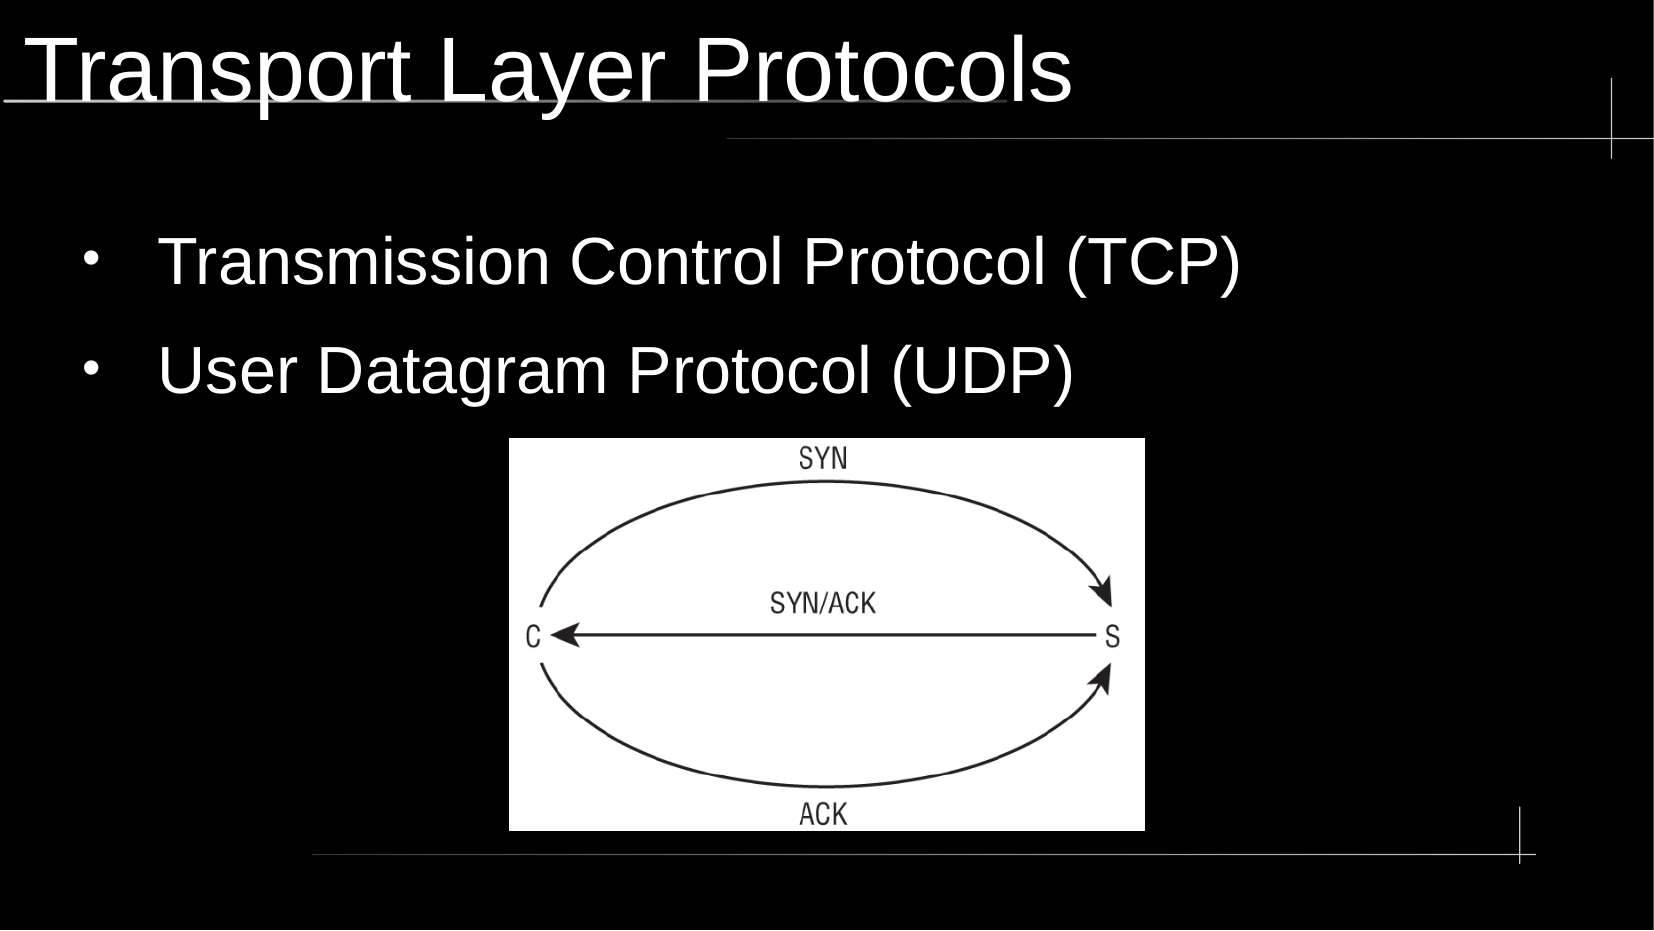

# Transport Layer Protocols
Transmission Control Protocol (TCP)
User Datagram Protocol (UDP)